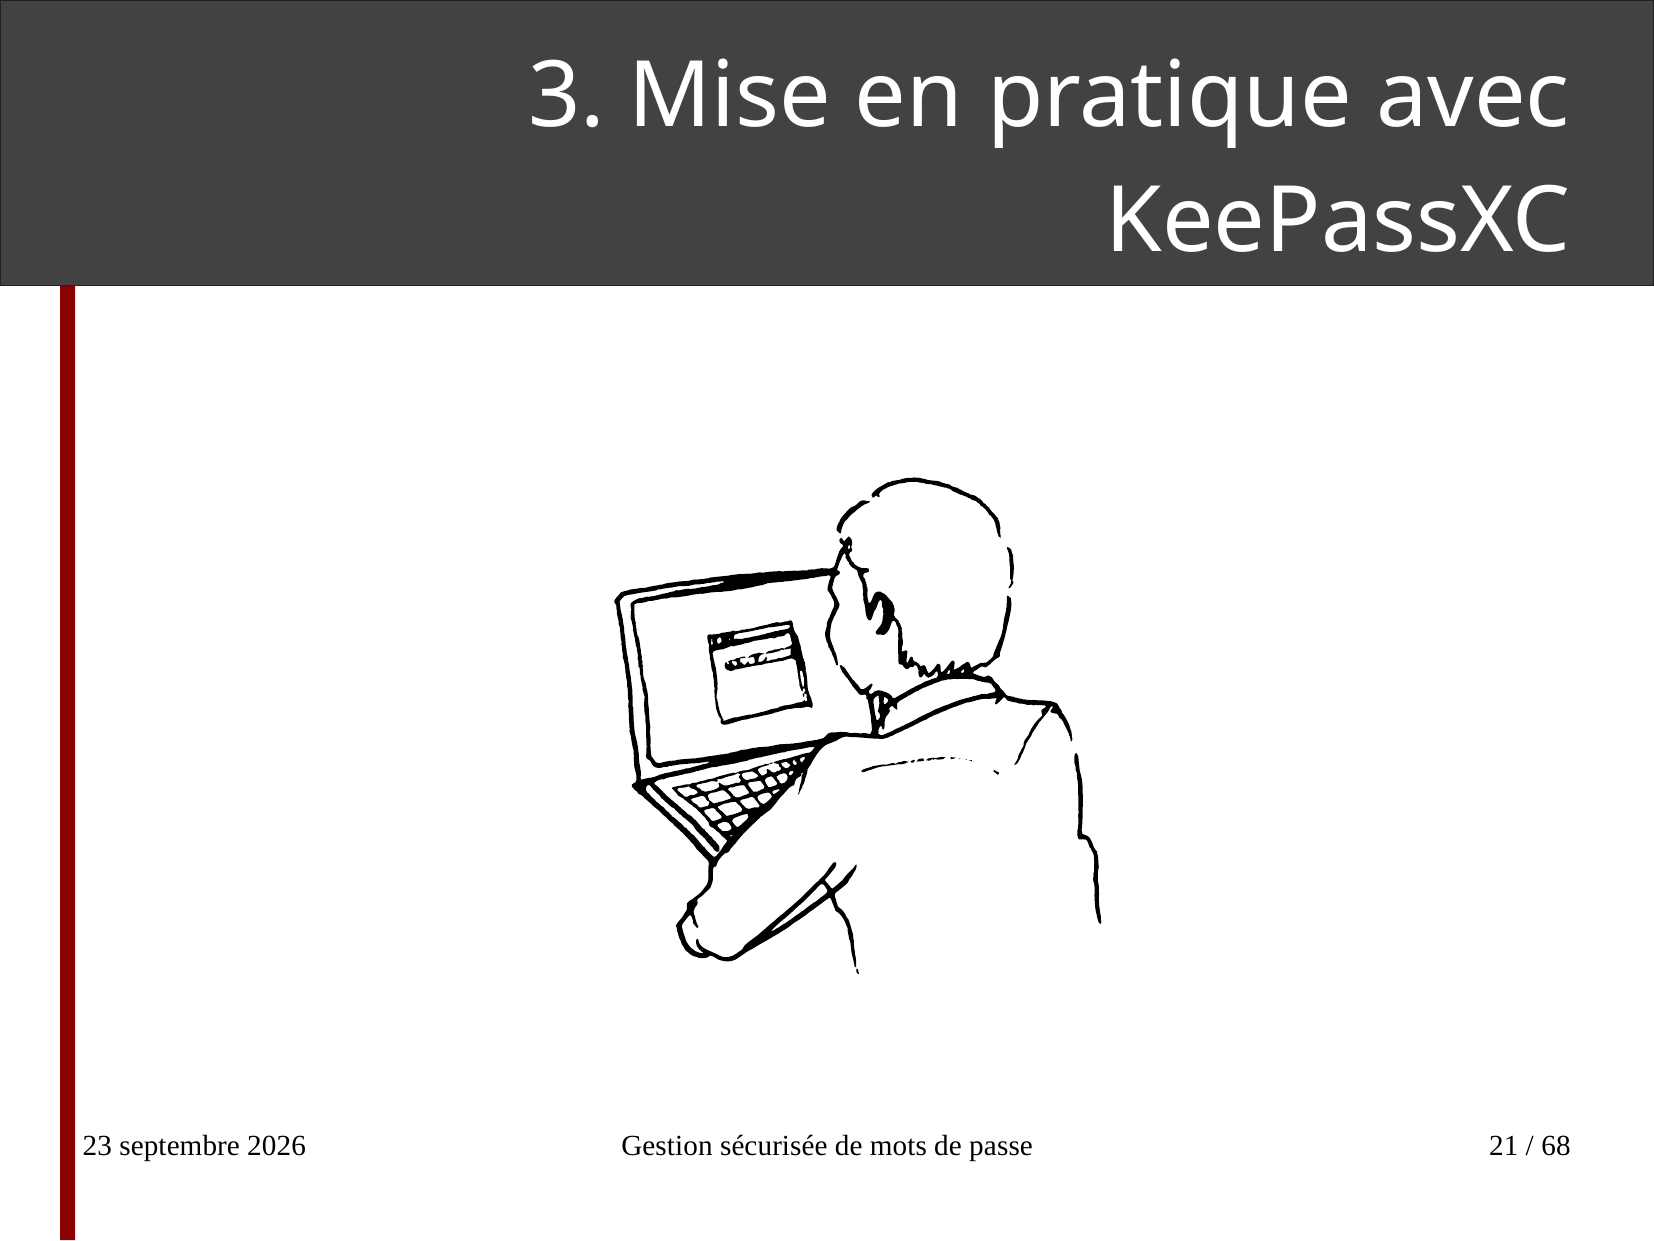

# 3. Mise en pratique avec KeePassXC
Gestion sécurisée de mots de passe
21